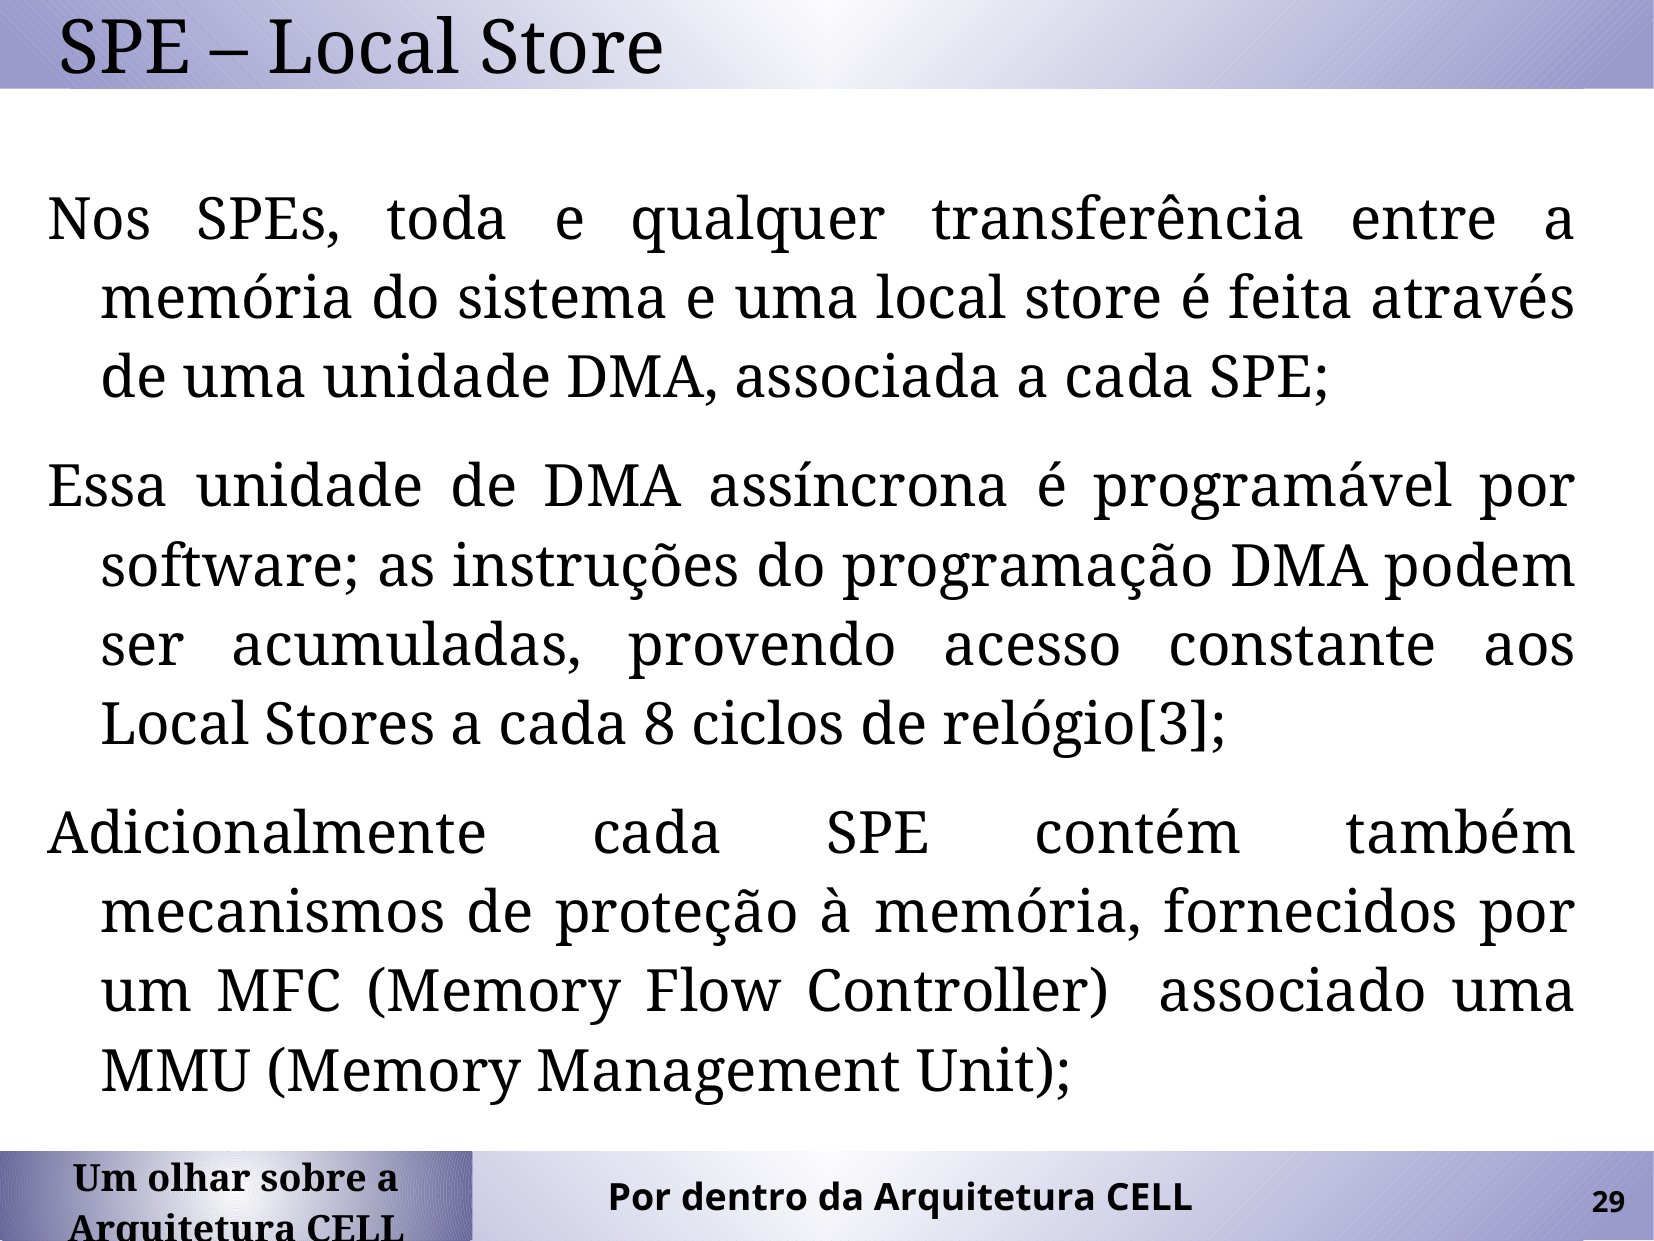

# SPE – Local Store
Nos SPEs, toda e qualquer transferência entre a memória do sistema e uma local store é feita através de uma unidade DMA, associada a cada SPE;
Essa unidade de DMA assíncrona é programável por software; as instruções do programação DMA podem ser acumuladas, provendo acesso constante aos Local Stores a cada 8 ciclos de relógio[3];
Adicionalmente cada SPE contém também mecanismos de proteção à memória, fornecidos por um MFC (Memory Flow Controller) associado uma MMU (Memory Management Unit);
Por dentro da Arquitetura CELL
29